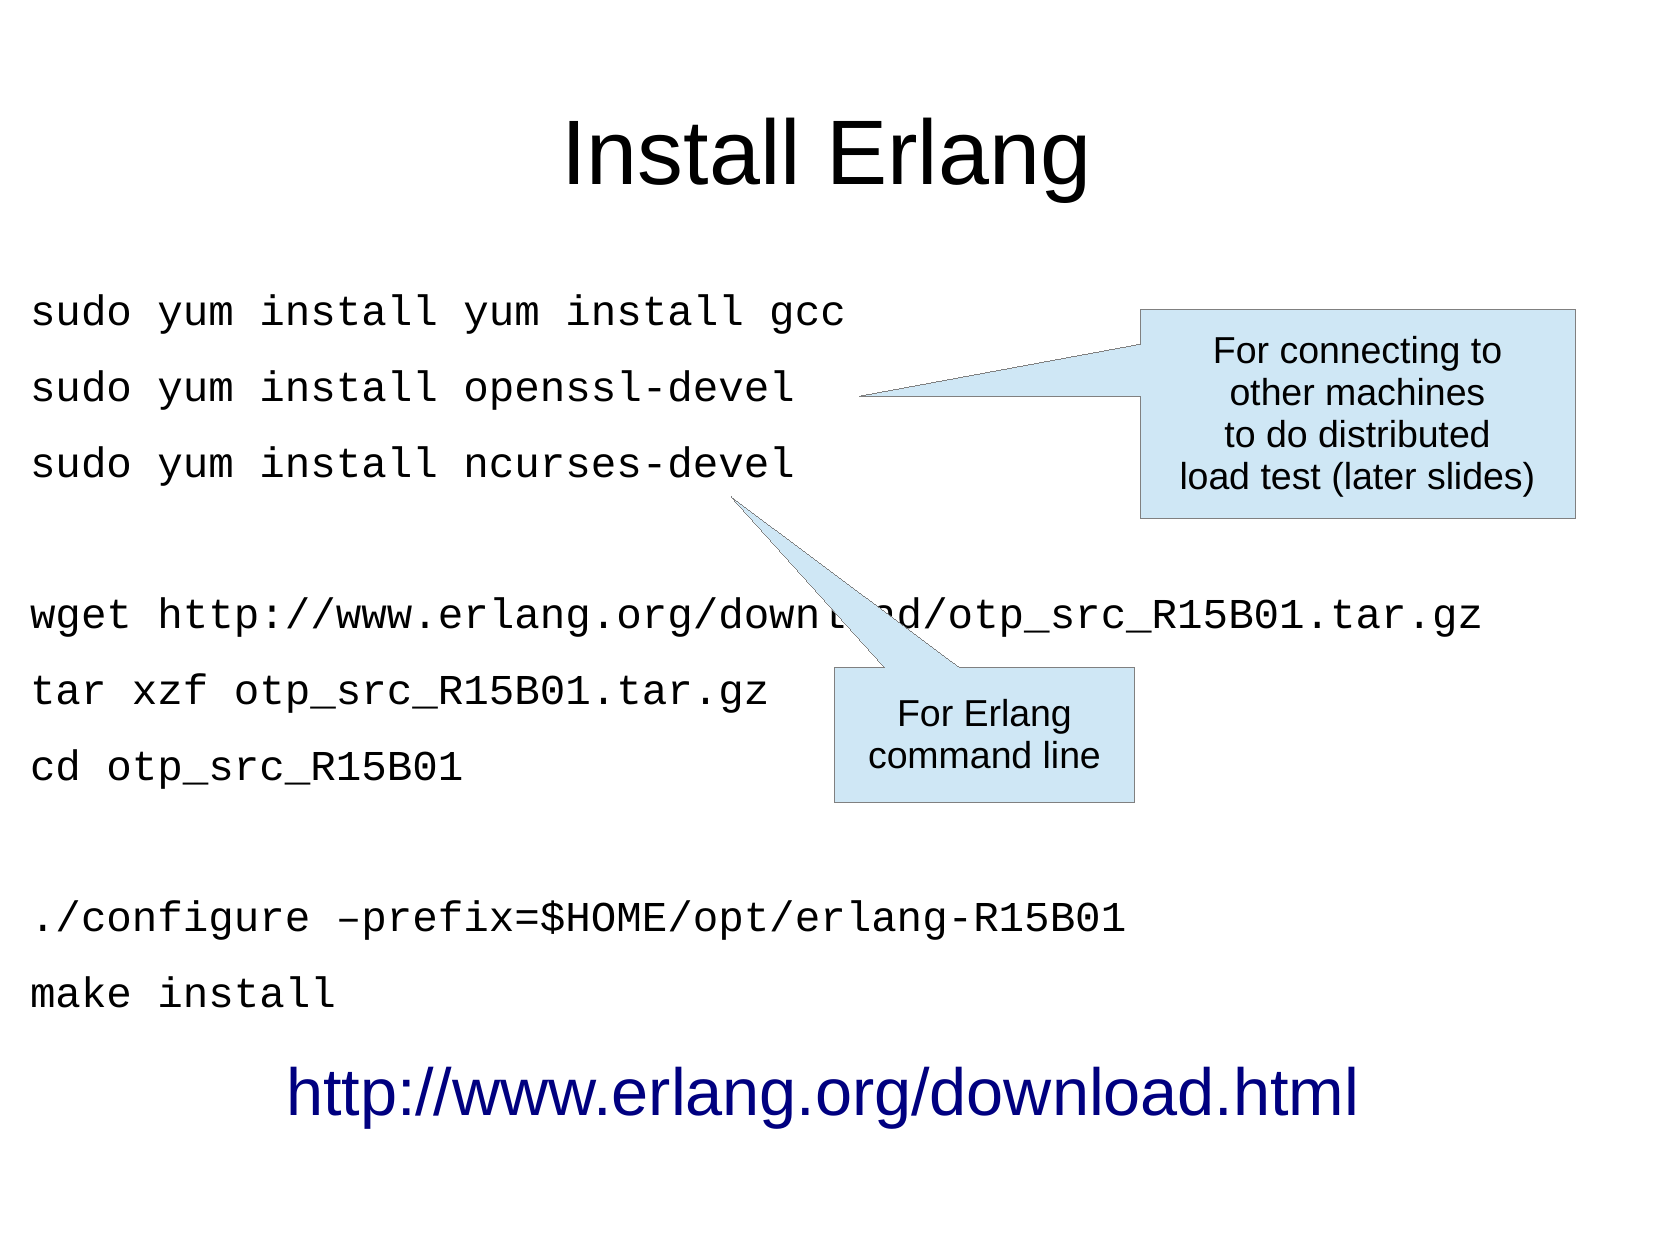

# Install Erlang
sudo yum install yum install gcc
sudo yum install openssl-devel
sudo yum install ncurses-devel
wget http://www.erlang.org/download/otp_src_R15B01.tar.gz
tar xzf otp_src_R15B01.tar.gz
cd otp_src_R15B01
./configure –prefix=$HOME/opt/erlang-R15B01
make install
For connecting to
other machines
to do distributed
load test (later slides)
For Erlang
command line
http://www.erlang.org/download.html